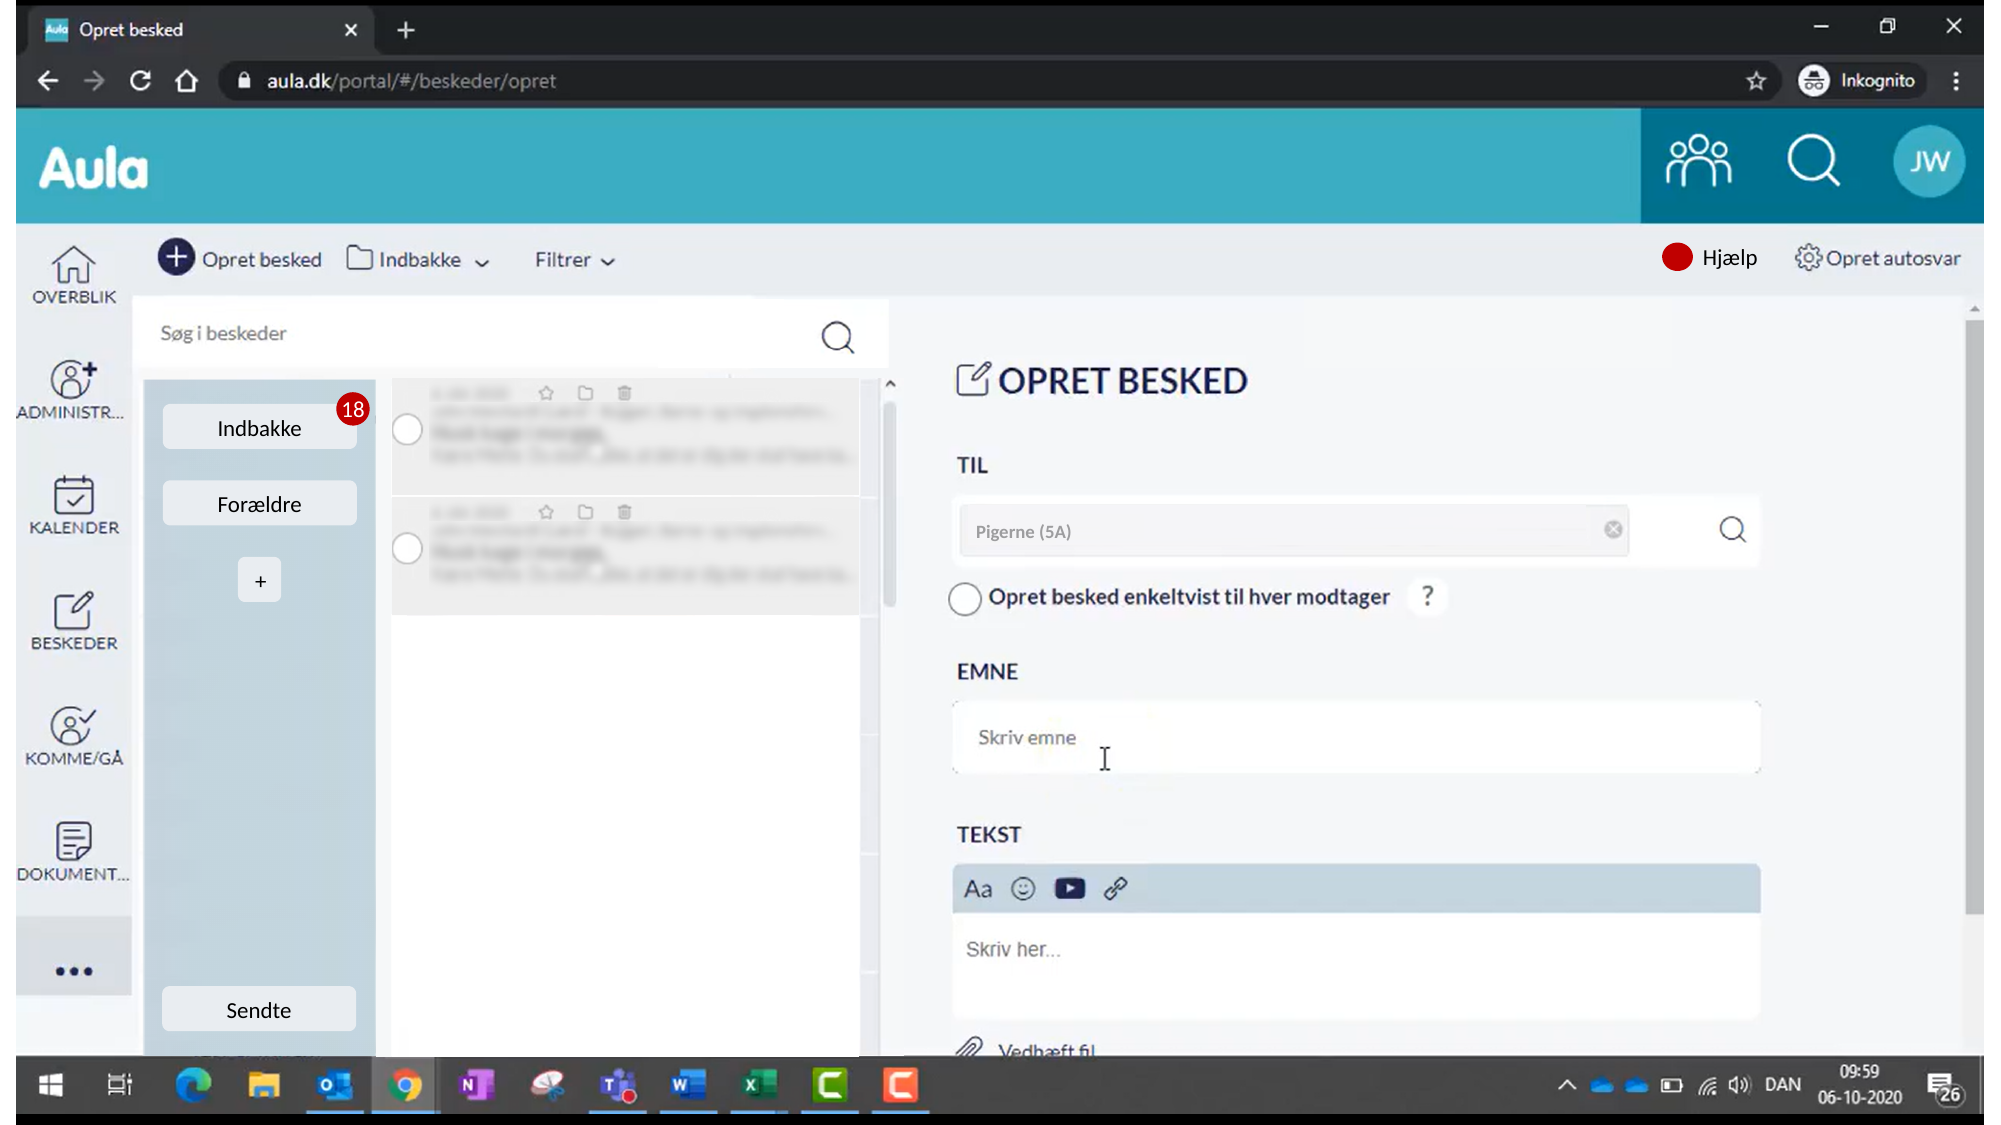

Hjælp
18
Indbakke
Forældre
Pigerne (5A)
+
Sendte